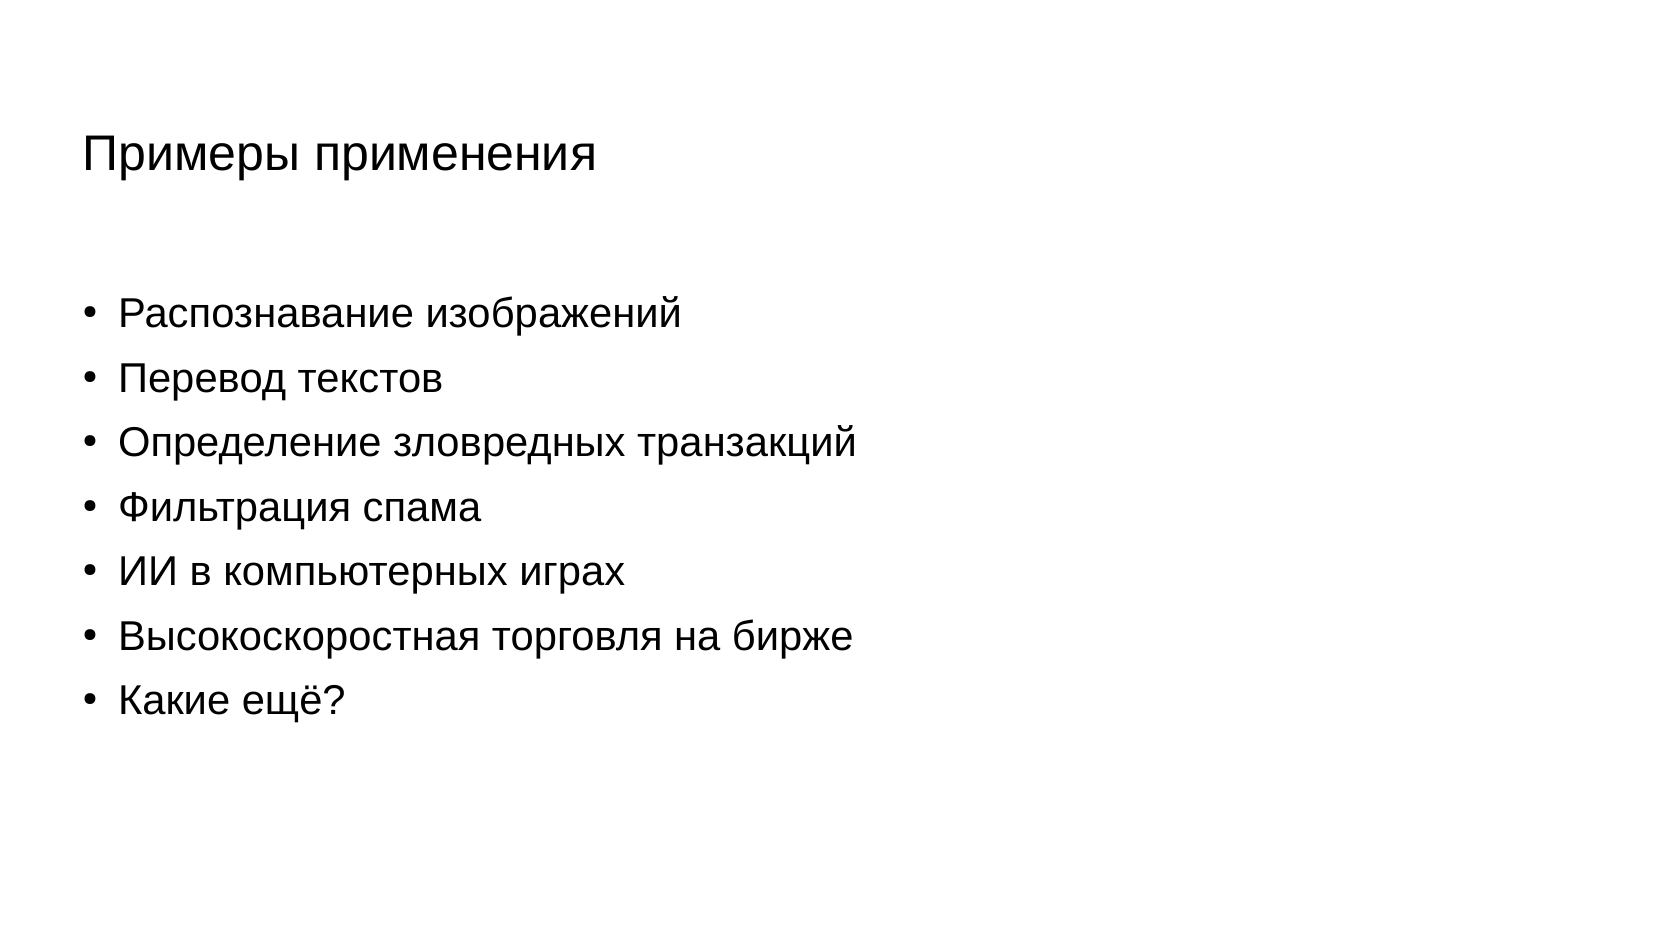

# Примеры применения
Распознавание изображений
Перевод текстов
Определение зловредных транзакций
Фильтрация спама
ИИ в компьютерных играх
Высокоскоростная торговля на бирже
Какие ещё?